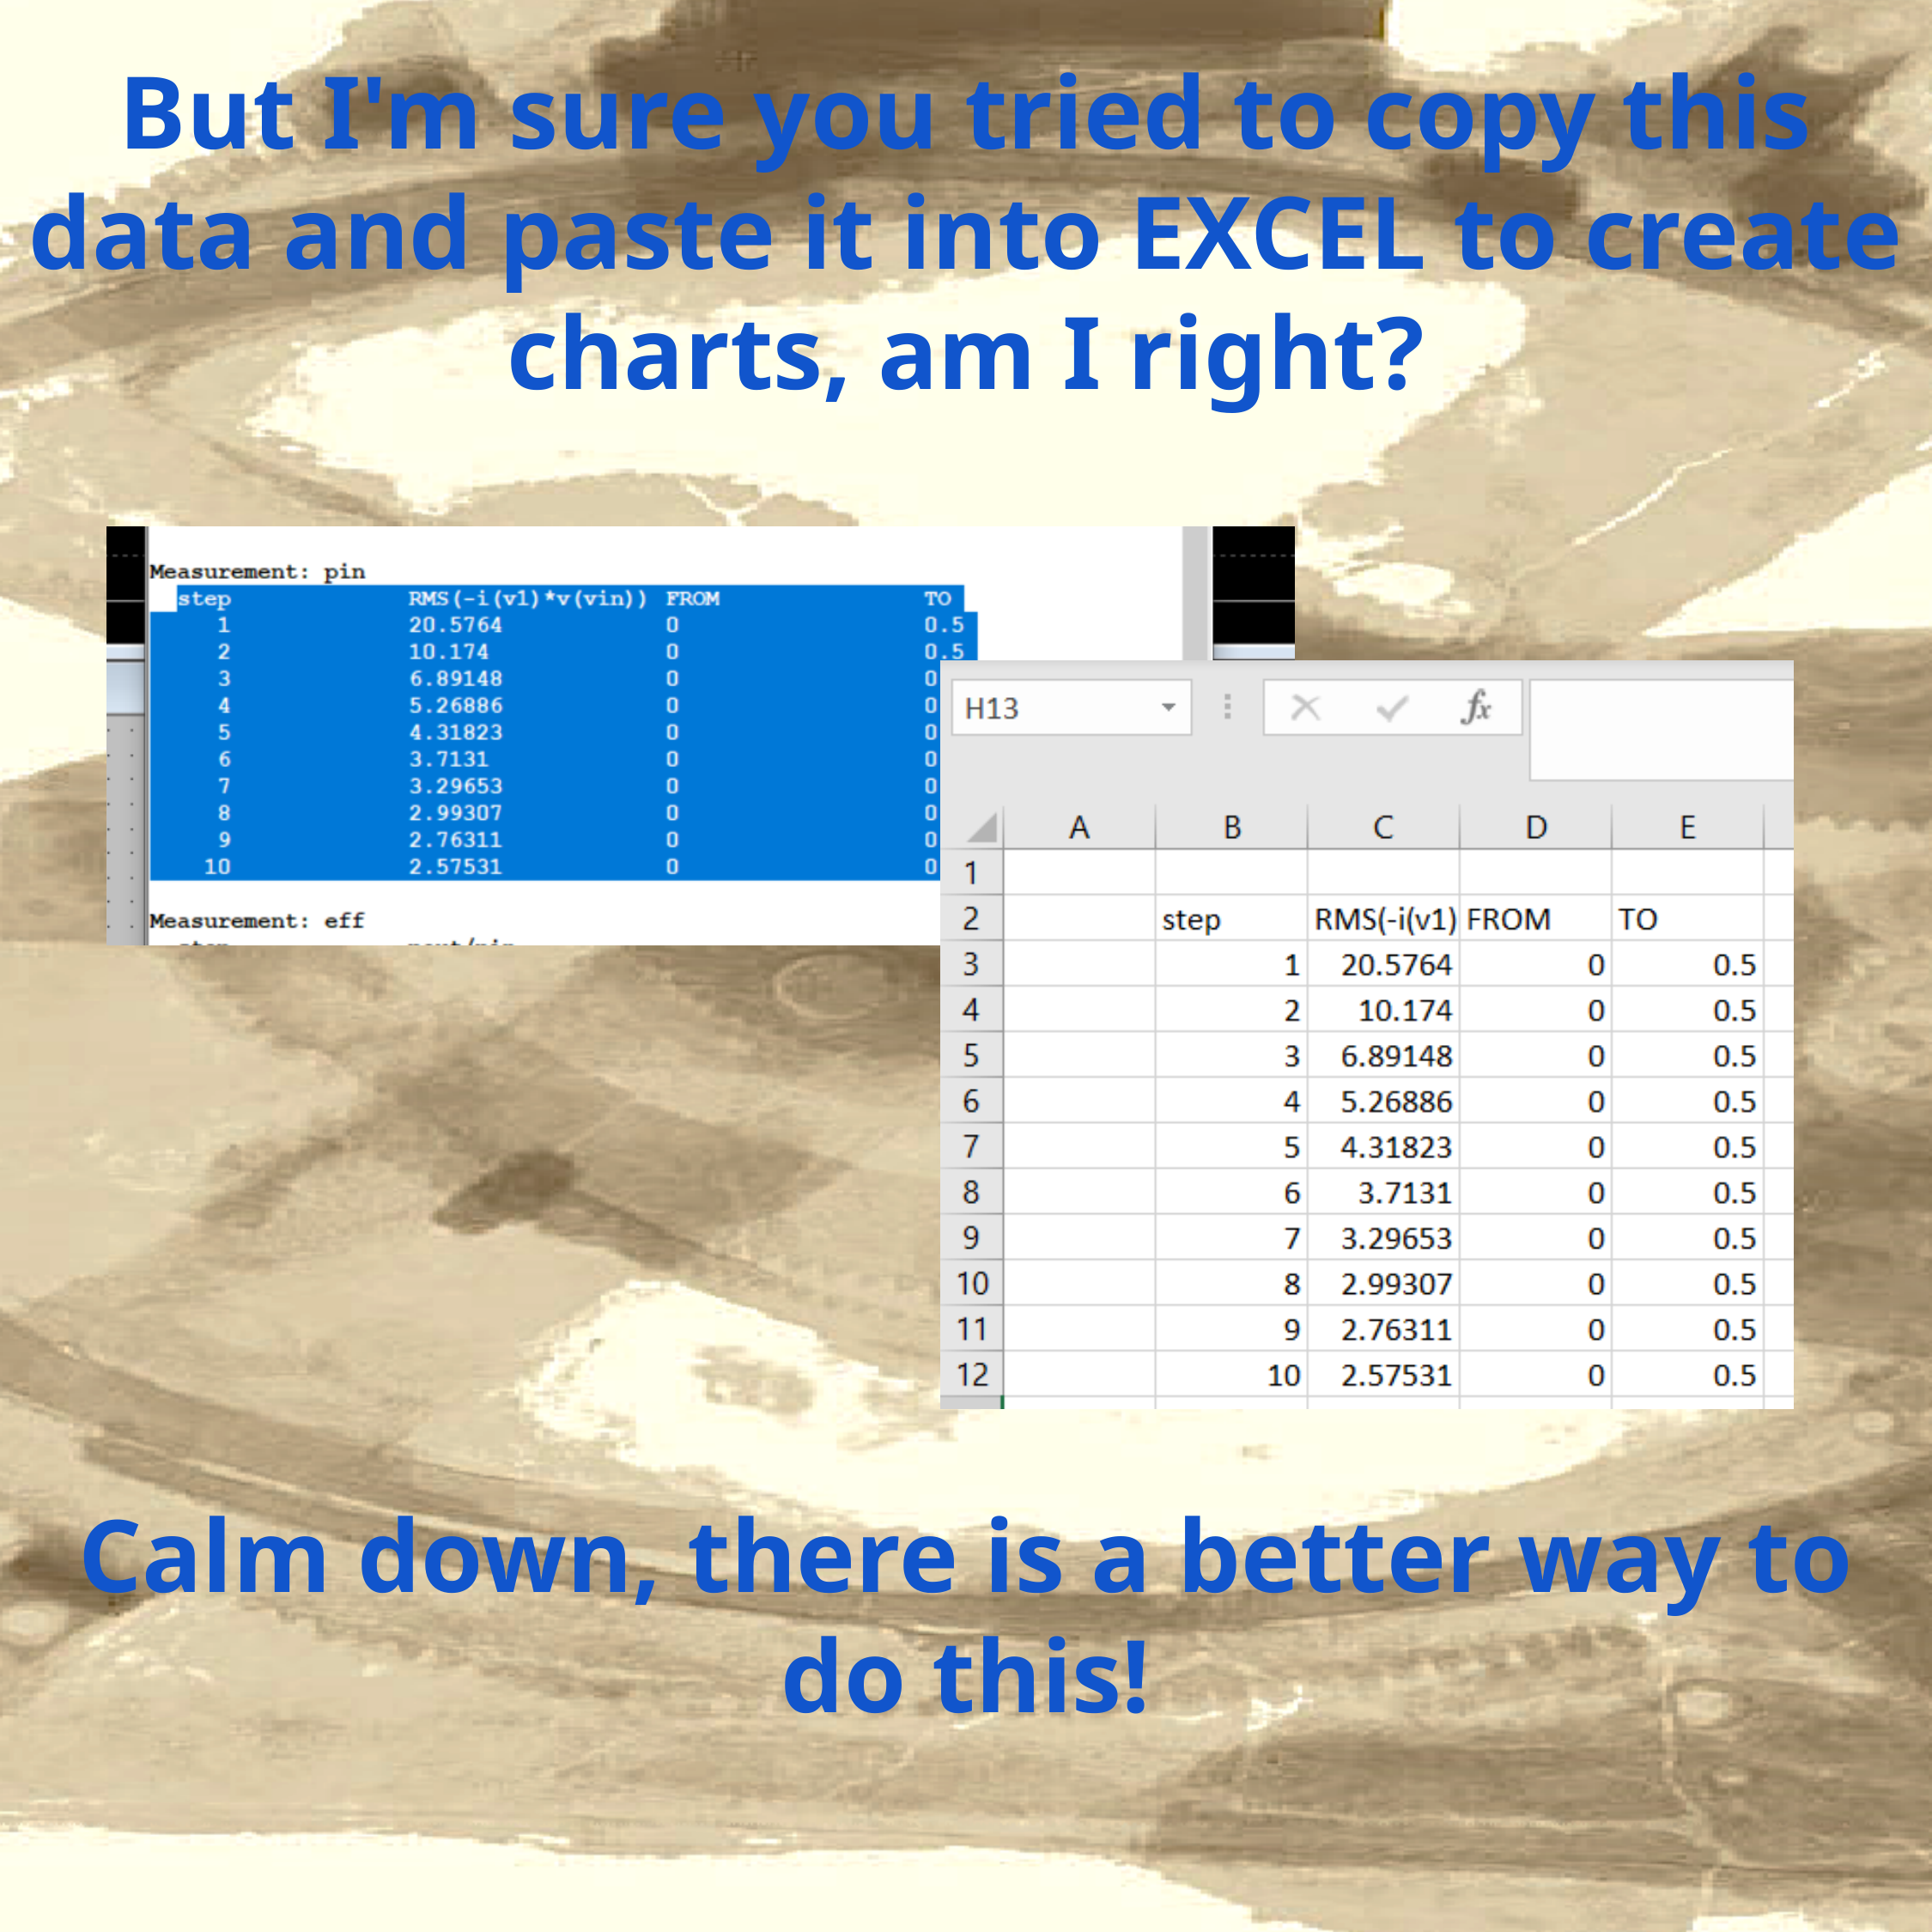

But I'm sure you tried to copy this data and paste it into EXCEL to create charts, am I right?
Calm down, there is a better way to do this!